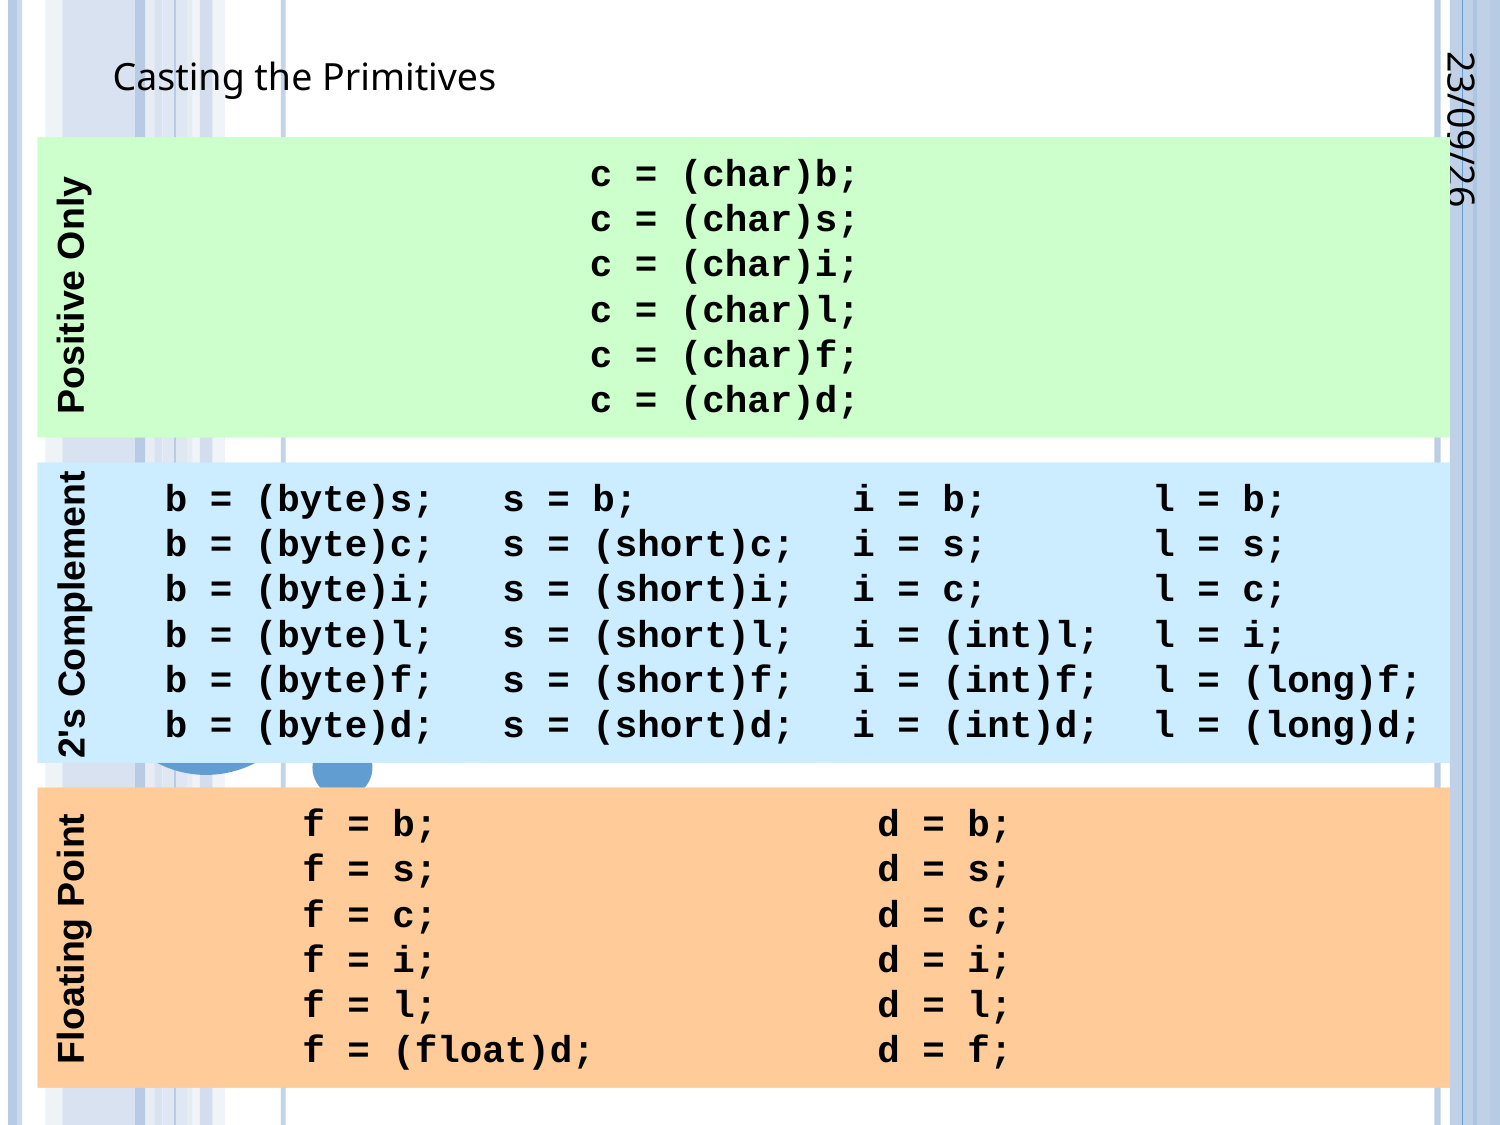

# Casting the Primitives
c = (char)b;
c = (char)s;
c = (char)i;
c = (char)l;
c = (char)f;
c = (char)d;
Positive Only
c = (char)b;
c = (char)s;
c = (char)i;
c = (char)l;
c = (char)f;
c = (char)d;
Positive Only
b = (byte)s;
b = (byte)c;
b = (byte)i;
b = (byte)l;
b = (byte)f;
b = (byte)d;
s = b;
s = (short)c;
s = (short)i;
s = (short)l;
s = (short)f;
s = (short)d;
i = b;
i = s;
i = c;
i = (int)l;
i = (int)f;
i = (int)d;
l = b;
l = s;
l = c;
l = i;
l = (long)f;
l = (long)d;
2's Complement
f = b;
f = s;
f = c;
f = i;
f = l;
f = (float)d;
d = b;
d = s;
d = c;
d = i;
d = l;
d = f;
Floating Point
b = (byte)s;
b = (byte)c;
b = (byte)i;
b = (byte)l;
b = (byte)f;
b = (byte)d;
s = (short)b;
s = (short)c;
s = (short)i;
s = (short)l;
s = (short)f;
s = (short)d;
i = (int)b;
i = (int)s;
i = (int)c;
i = (int)l;
i = (int)f;
i = (int)d;
l = (long)b;
l = (long)s;
l = (long)c;
l = (long)i;
l = (long)f;
l = (long)d;
2's Complement
f = (float)b;
f = (float)s;
f = (float)c;
f = (float)i;
f = (float)l;
f = (float)d;
d = (double)b;
d = (double)s;
d = (double)c;
d = (double)i;
d = (double)l;
d = (double)f;
Floating Point